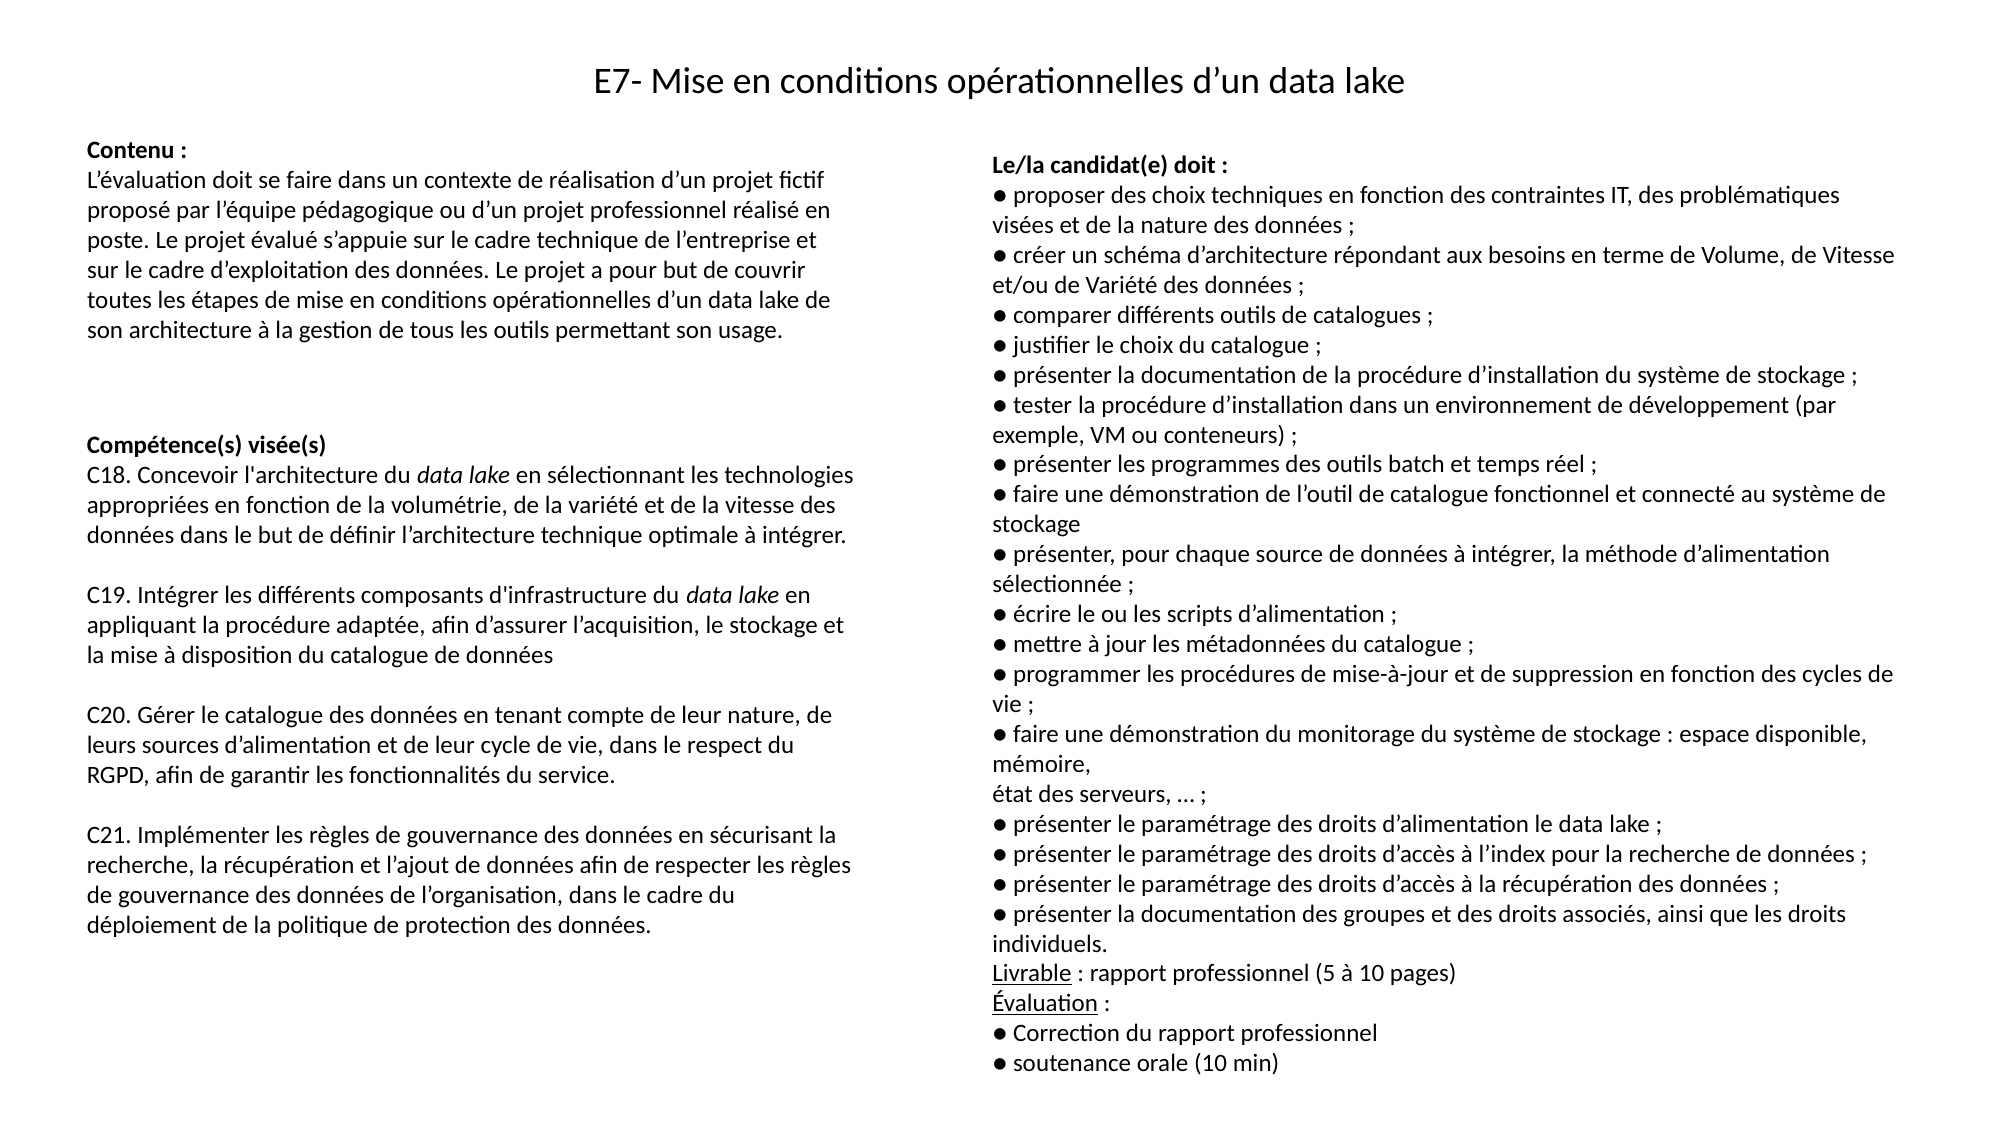

E7- Mise en conditions opérationnelles d’un data lake
Contenu :
L’évaluation doit se faire dans un contexte de réalisation d’un projet fictif proposé par l’équipe pédagogique ou d’un projet professionnel réalisé en poste. Le projet évalué s’appuie sur le cadre technique de l’entreprise et sur le cadre d’exploitation des données. Le projet a pour but de couvrir
toutes les étapes de mise en conditions opérationnelles d’un data lake de son architecture à la gestion de tous les outils permettant son usage.
Le/la candidat(e) doit :
● proposer des choix techniques en fonction des contraintes IT, des problématiques visées et de la nature des données ;
● créer un schéma d’architecture répondant aux besoins en terme de Volume, de Vitesse et/ou de Variété des données ;
● comparer différents outils de catalogues ;
● justifier le choix du catalogue ;
● présenter la documentation de la procédure d’installation du système de stockage ;
● tester la procédure d’installation dans un environnement de développement (par exemple, VM ou conteneurs) ;
● présenter les programmes des outils batch et temps réel ;
● faire une démonstration de l’outil de catalogue fonctionnel et connecté au système de stockage
● présenter, pour chaque source de données à intégrer, la méthode d’alimentation sélectionnée ;
● écrire le ou les scripts d’alimentation ;
● mettre à jour les métadonnées du catalogue ;
● programmer les procédures de mise-à-jour et de suppression en fonction des cycles de vie ;
● faire une démonstration du monitorage du système de stockage : espace disponible, mémoire,
état des serveurs, … ;
● présenter le paramétrage des droits d’alimentation le data lake ;
● présenter le paramétrage des droits d’accès à l’index pour la recherche de données ;
● présenter le paramétrage des droits d’accès à la récupération des données ;
● présenter la documentation des groupes et des droits associés, ainsi que les droits individuels.
Livrable : rapport professionnel (5 à 10 pages)
Évaluation :
● Correction du rapport professionnel
● soutenance orale (10 min)
Compétence(s) visée(s)
C18. Concevoir l'architecture du data lake en sélectionnant les technologies appropriées en fonction de la volumétrie, de la variété et de la vitesse des données dans le but de définir l’architecture technique optimale à intégrer.
C19. Intégrer les différents composants d'infrastructure du data lake en appliquant la procédure adaptée, afin d’assurer l’acquisition, le stockage et la mise à disposition du catalogue de données
C20. Gérer le catalogue des données en tenant compte de leur nature, de leurs sources d’alimentation et de leur cycle de vie, dans le respect du RGPD, afin de garantir les fonctionnalités du service.
C21. Implémenter les règles de gouvernance des données en sécurisant la recherche, la récupération et l’ajout de données afin de respecter les règles de gouvernance des données de l’organisation, dans le cadre du déploiement de la politique de protection des données.